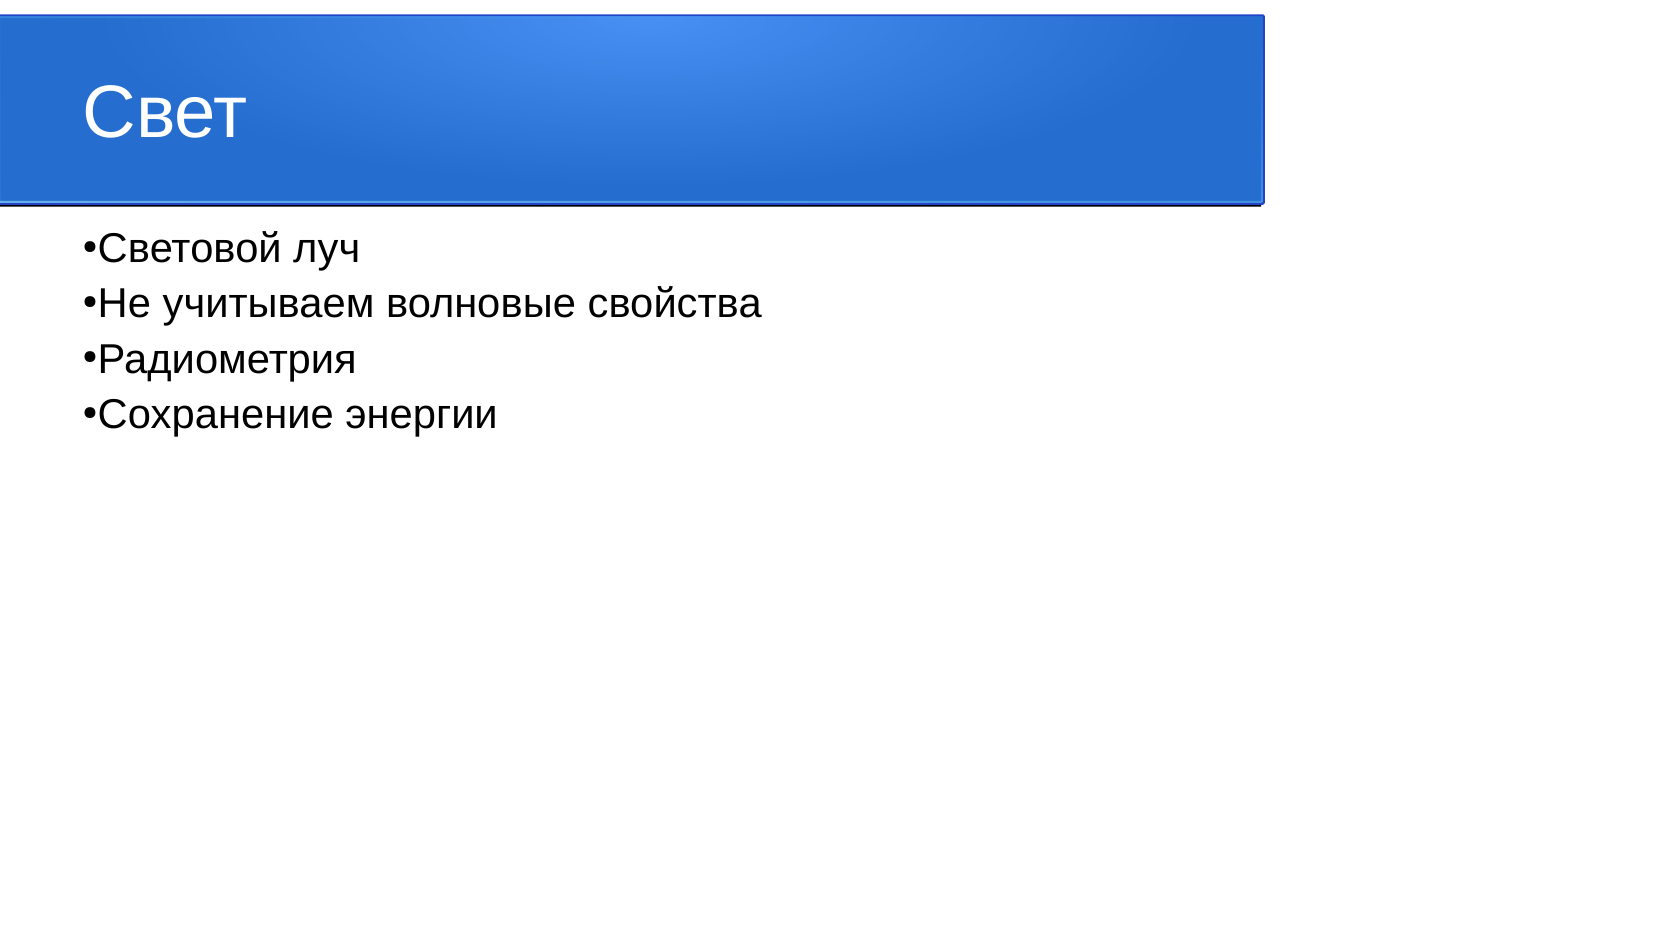

# Свет
Световой луч
Не учитываем волновые свойства
Радиометрия
Сохранение энергии